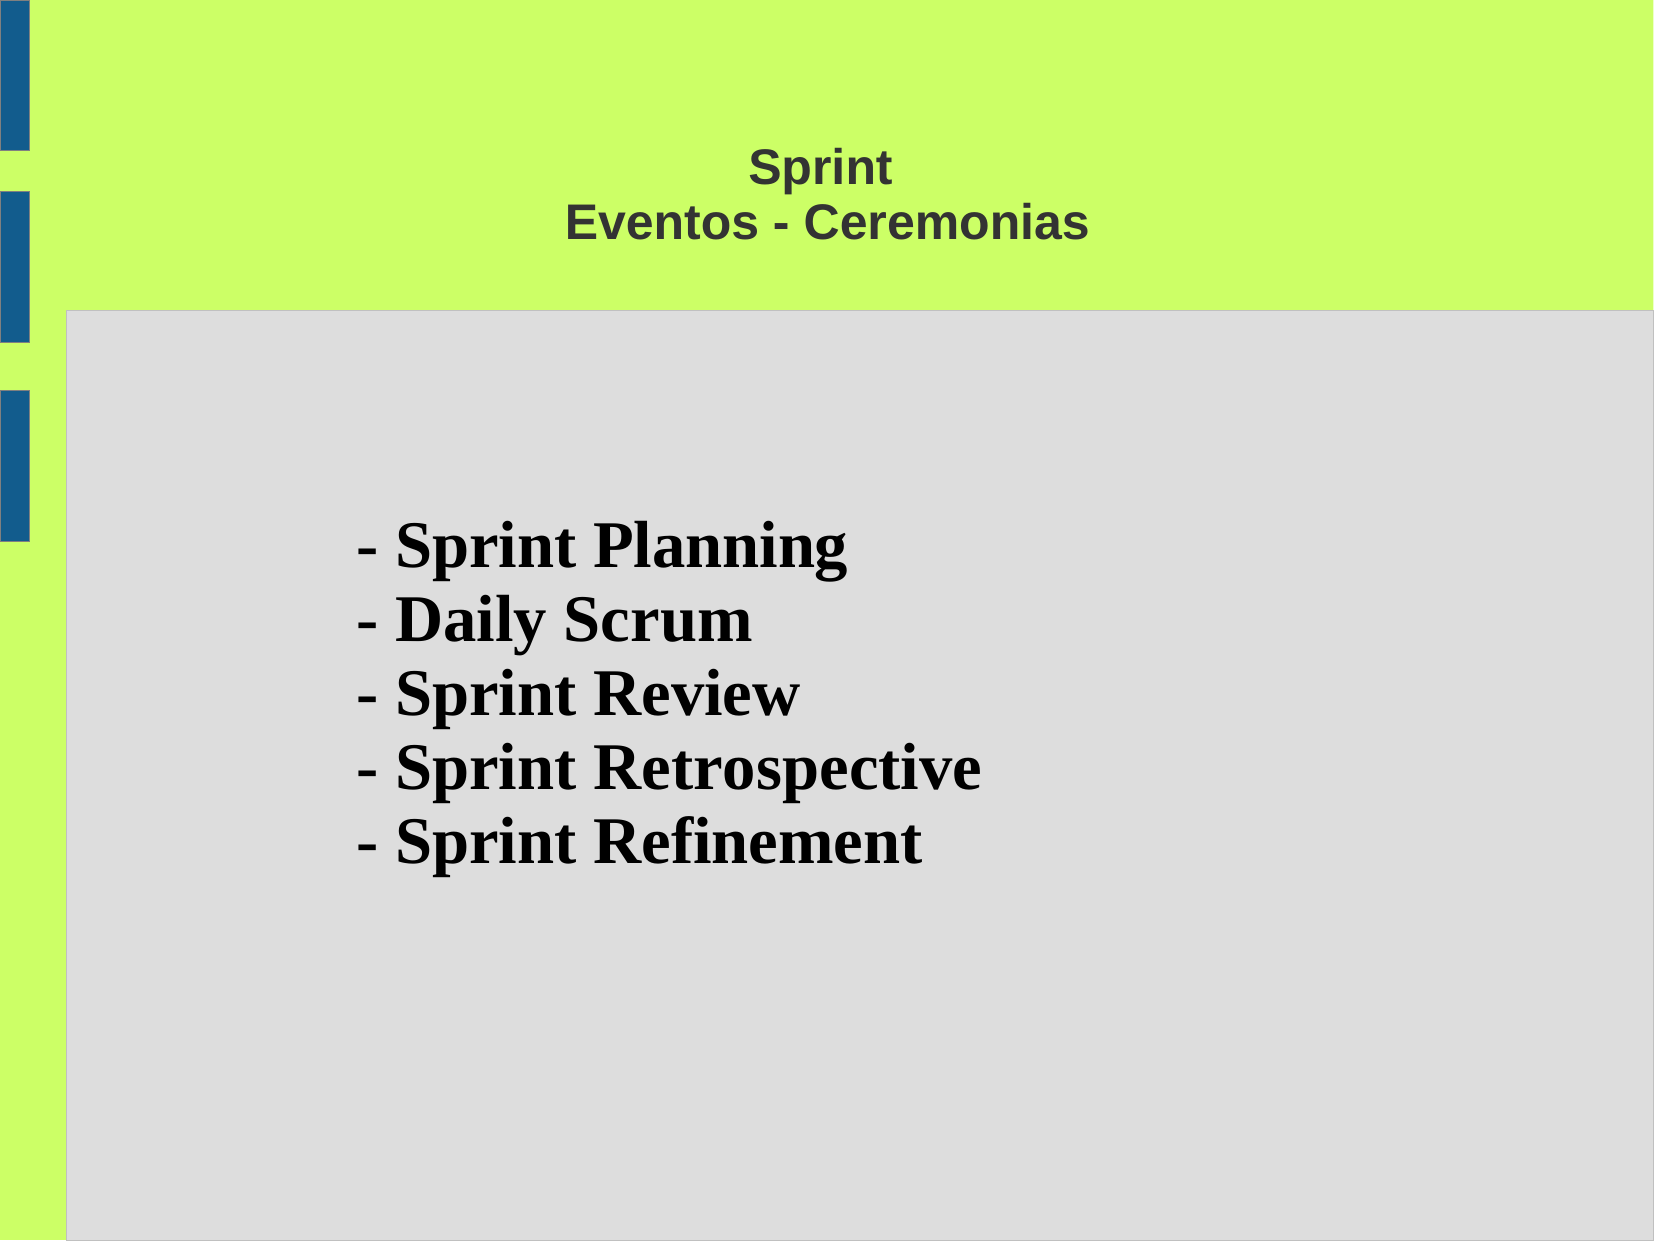

# Sprint Eventos - Ceremonias
- Sprint Planning
- Daily Scrum
- Sprint Review
- Sprint Retrospective
- Sprint Refinement